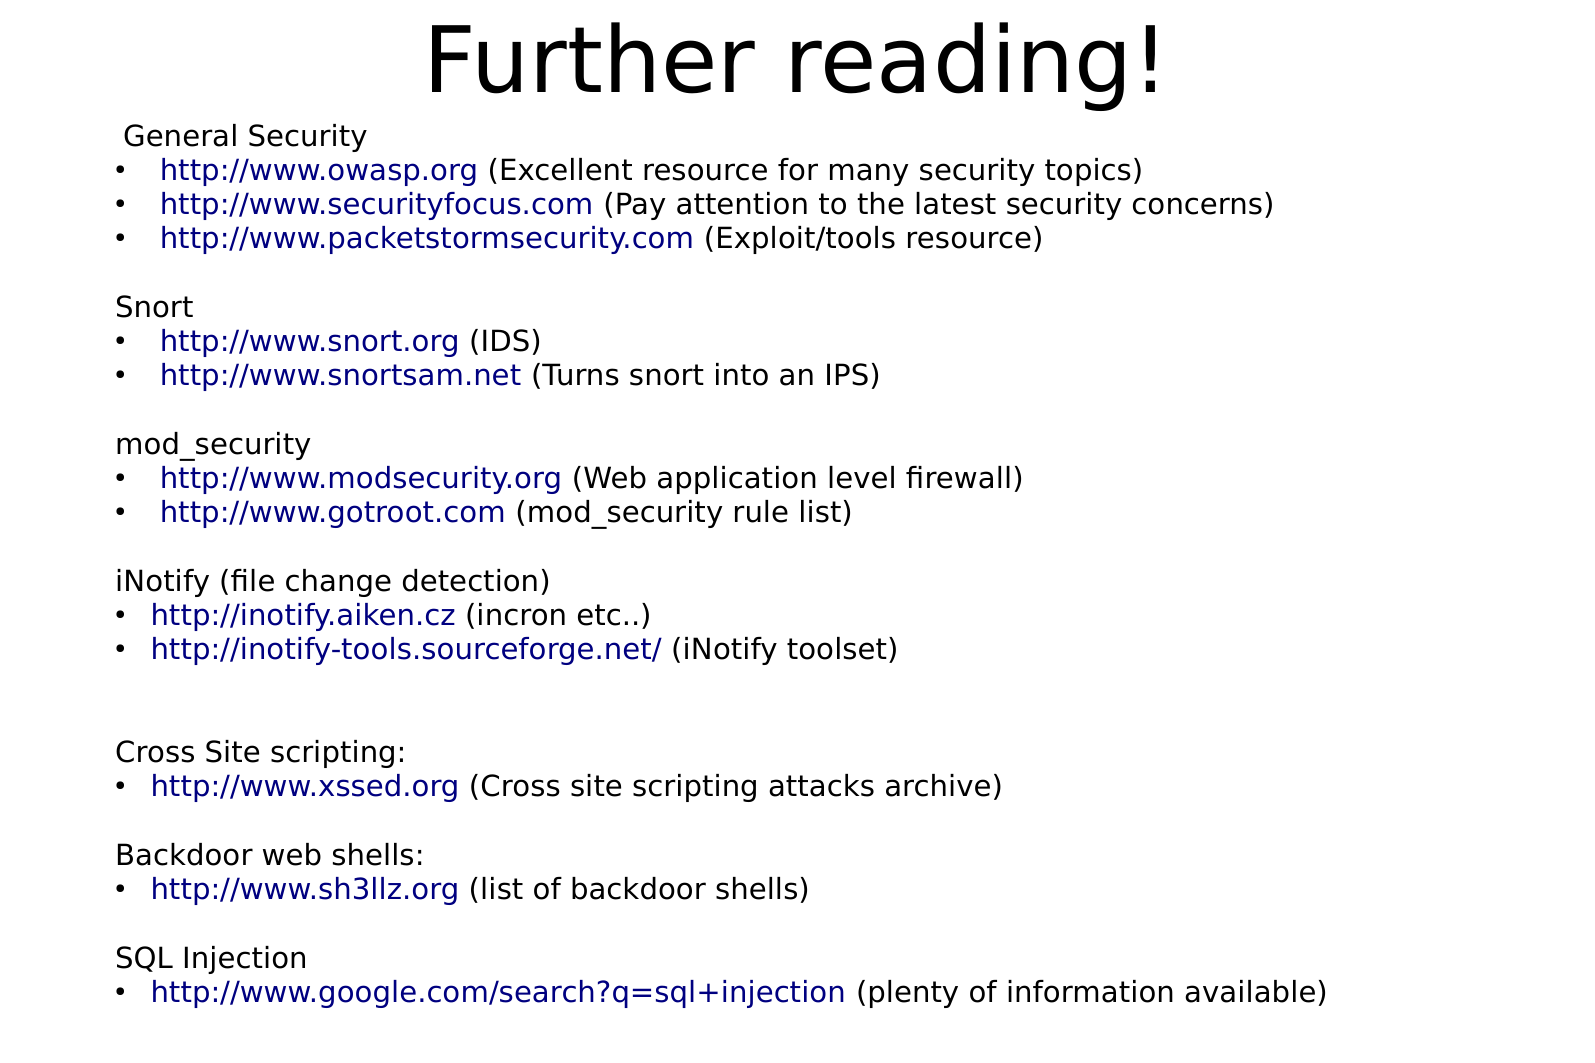

# Further reading!
 General Security
 http://www.owasp.org (Excellent resource for many security topics)
 http://www.securityfocus.com (Pay attention to the latest security concerns)
 http://www.packetstormsecurity.com (Exploit/tools resource)
Snort
 http://www.snort.org (IDS)
 http://www.snortsam.net (Turns snort into an IPS)
mod_security
 http://www.modsecurity.org (Web application level firewall)
 http://www.gotroot.com (mod_security rule list)
iNotify (file change detection)
http://inotify.aiken.cz (incron etc..)
http://inotify-tools.sourceforge.net/ (iNotify toolset)
Cross Site scripting:
http://www.xssed.org (Cross site scripting attacks archive)
Backdoor web shells:
http://www.sh3llz.org (list of backdoor shells)
SQL Injection
http://www.google.com/search?q=sql+injection (plenty of information available)